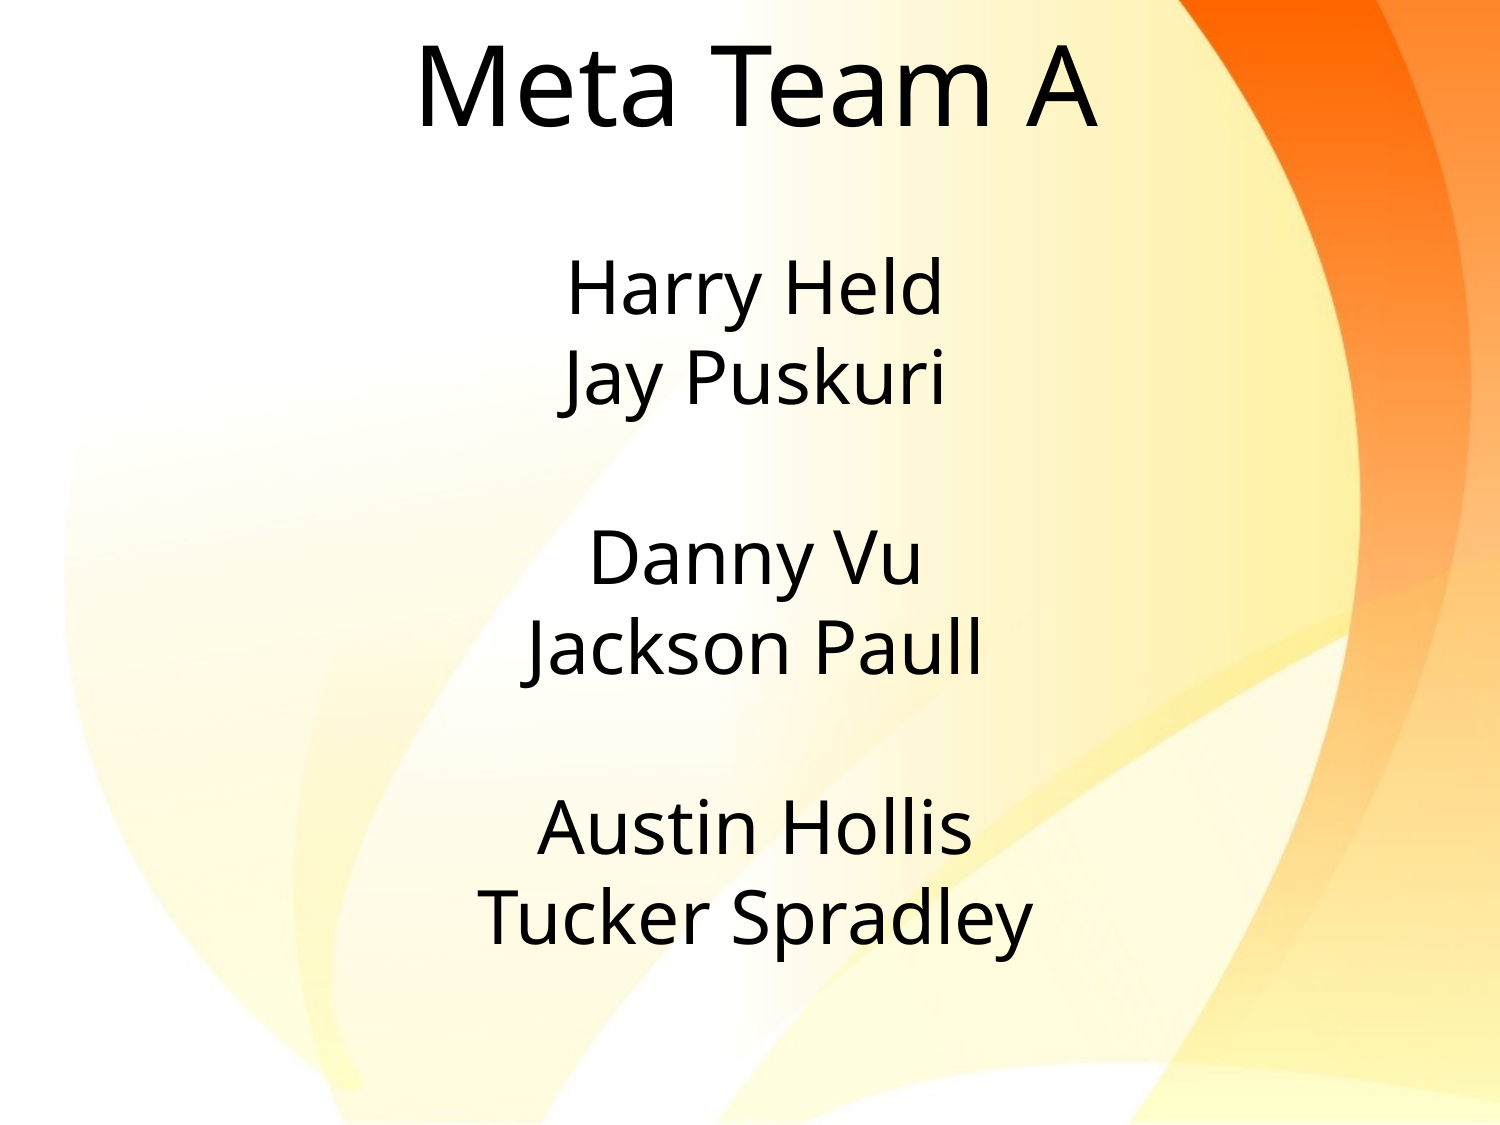

Meta Team A
Harry Held
Jay Puskuri
Danny Vu
Jackson Paull
Austin Hollis
Tucker Spradley